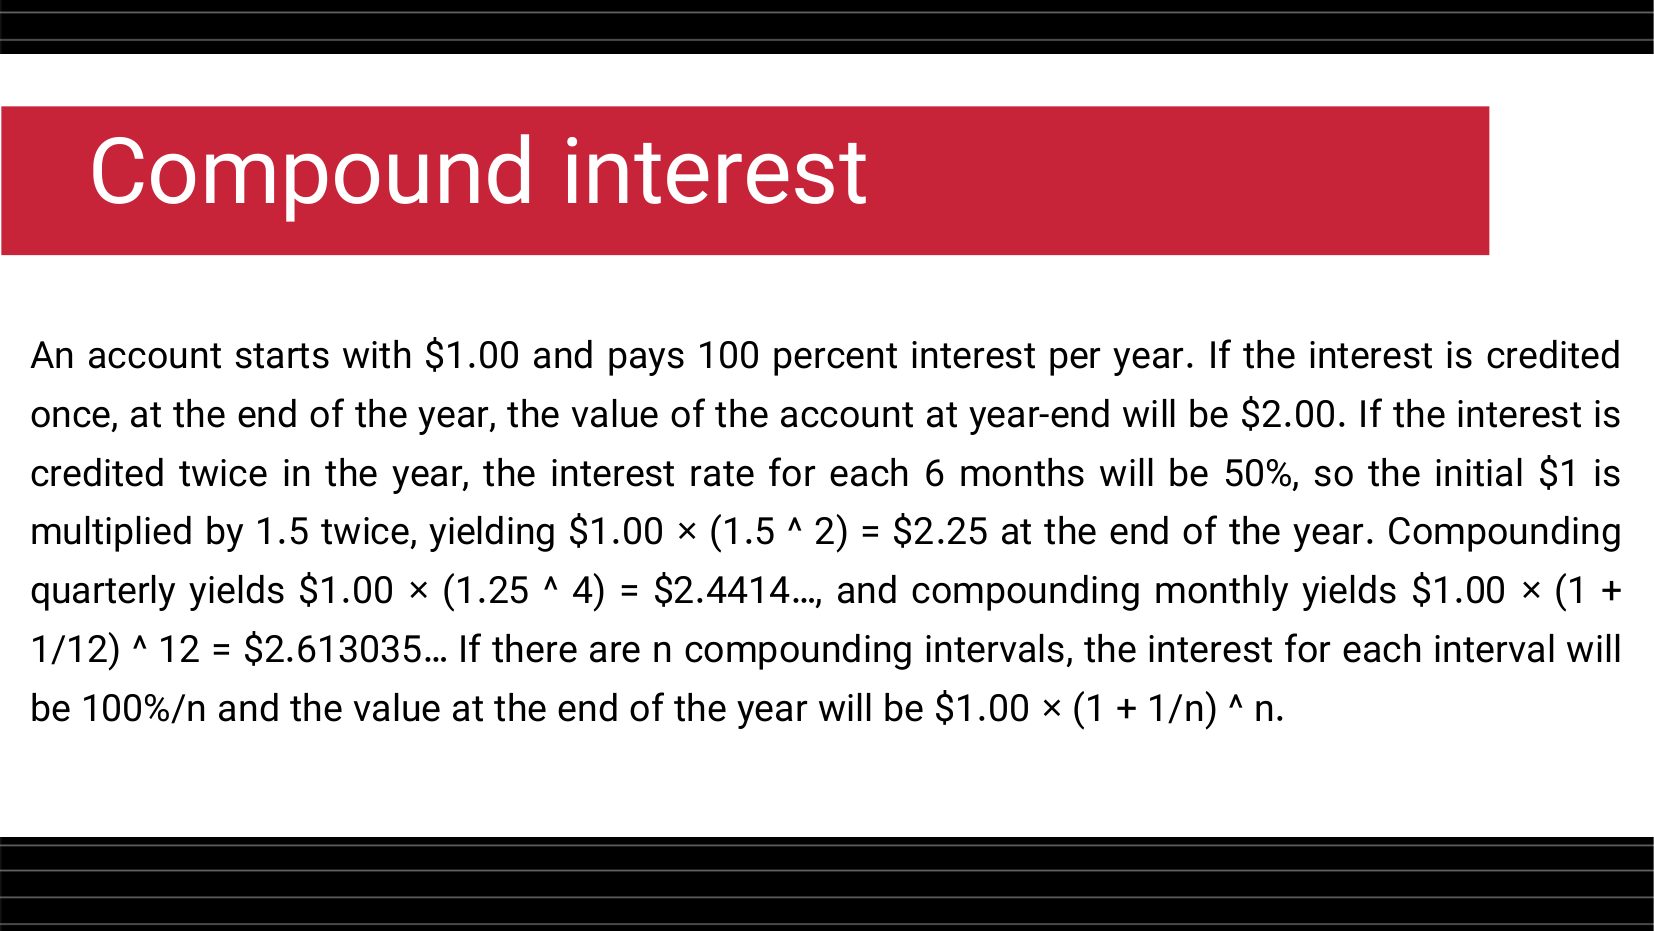

Compound interest
# An account starts with $1.00 and pays 100 percent interest per year. If the interest is credited once, at the end of the year, the value of the account at year-end will be $2.00. If the interest is credited twice in the year, the interest rate for each 6 months will be 50%, so the initial $1 is multiplied by 1.5 twice, yielding $1.00 × (1.5 ^ 2) = $2.25 at the end of the year. Compounding quarterly yields $1.00 × (1.25 ^ 4) = $2.4414…, and compounding monthly yields $1.00 × (1 + 1/12) ^ 12 = $2.613035… If there are n compounding intervals, the interest for each interval will be 100%/n and the value at the end of the year will be $1.00 × (1 + 1/n) ^ n.